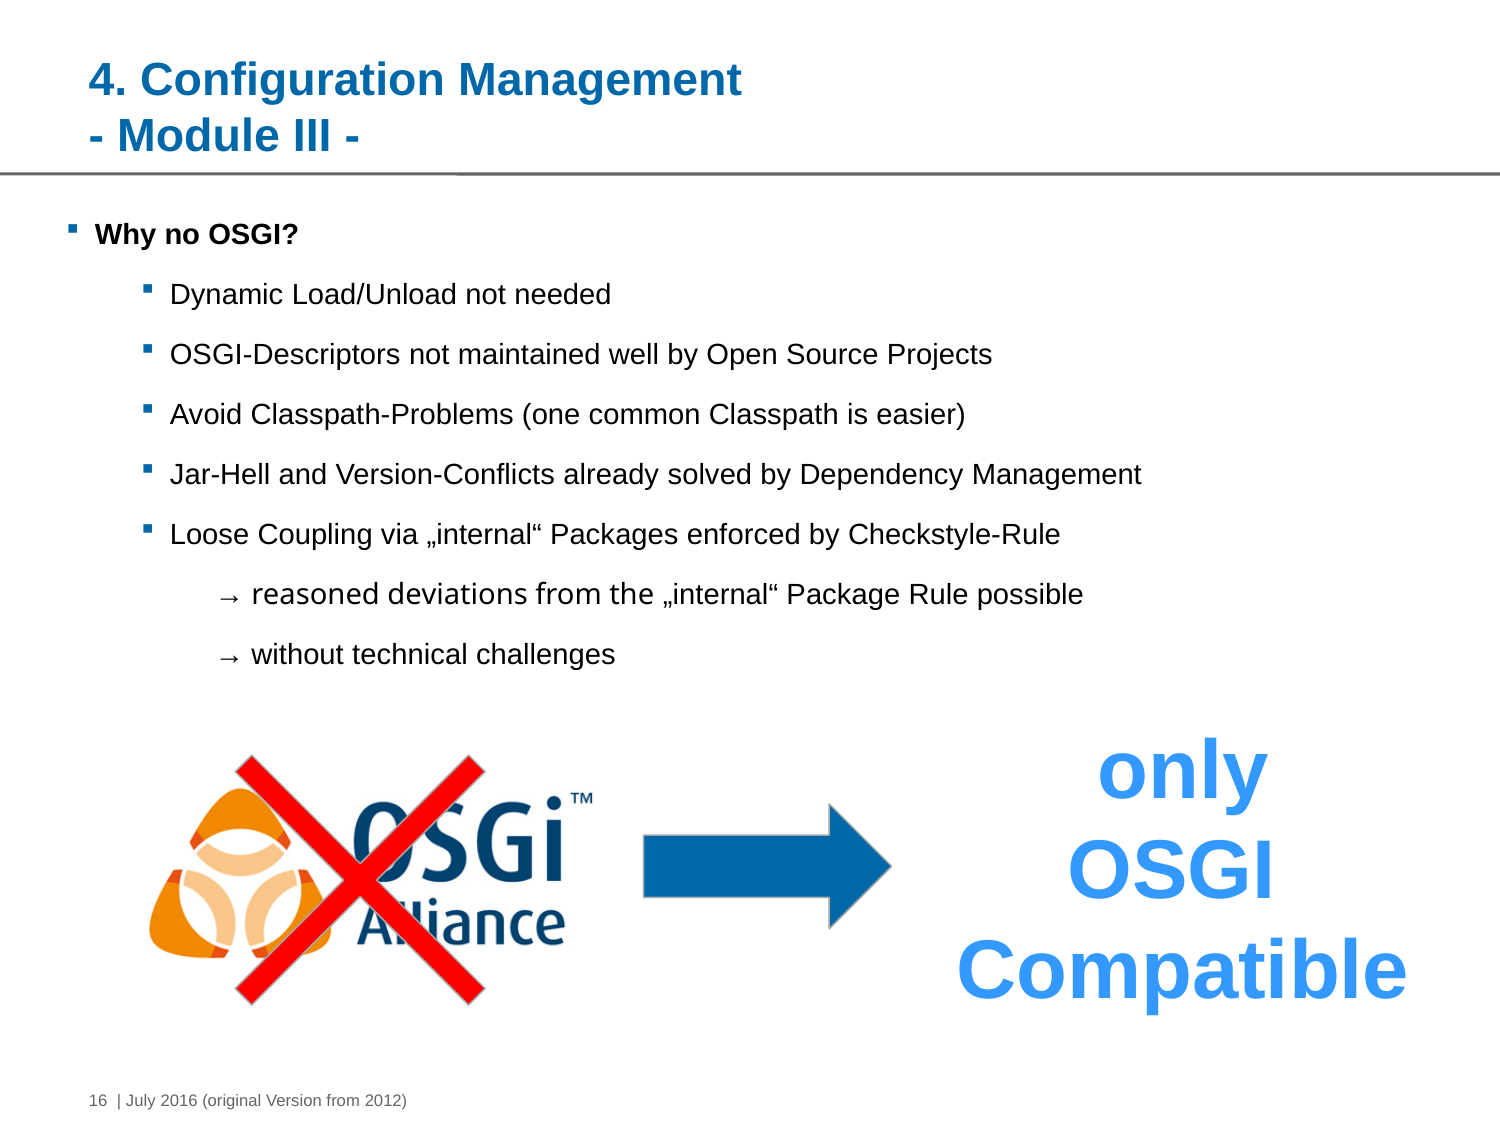

# 4. Configuration Management - Module III -
Why no OSGI?
Dynamic Load/Unload not needed
OSGI-Descriptors not maintained well by Open Source Projects
Avoid Classpath-Problems (one common Classpath is easier)
Jar-Hell and Version-Conflicts already solved by Dependency Management
Loose Coupling via „internal“ Packages enforced by Checkstyle-Rule
	→ reasoned deviations from the „internal“ Package Rule possible
	→ without technical challenges
only
OSGI
Compatible